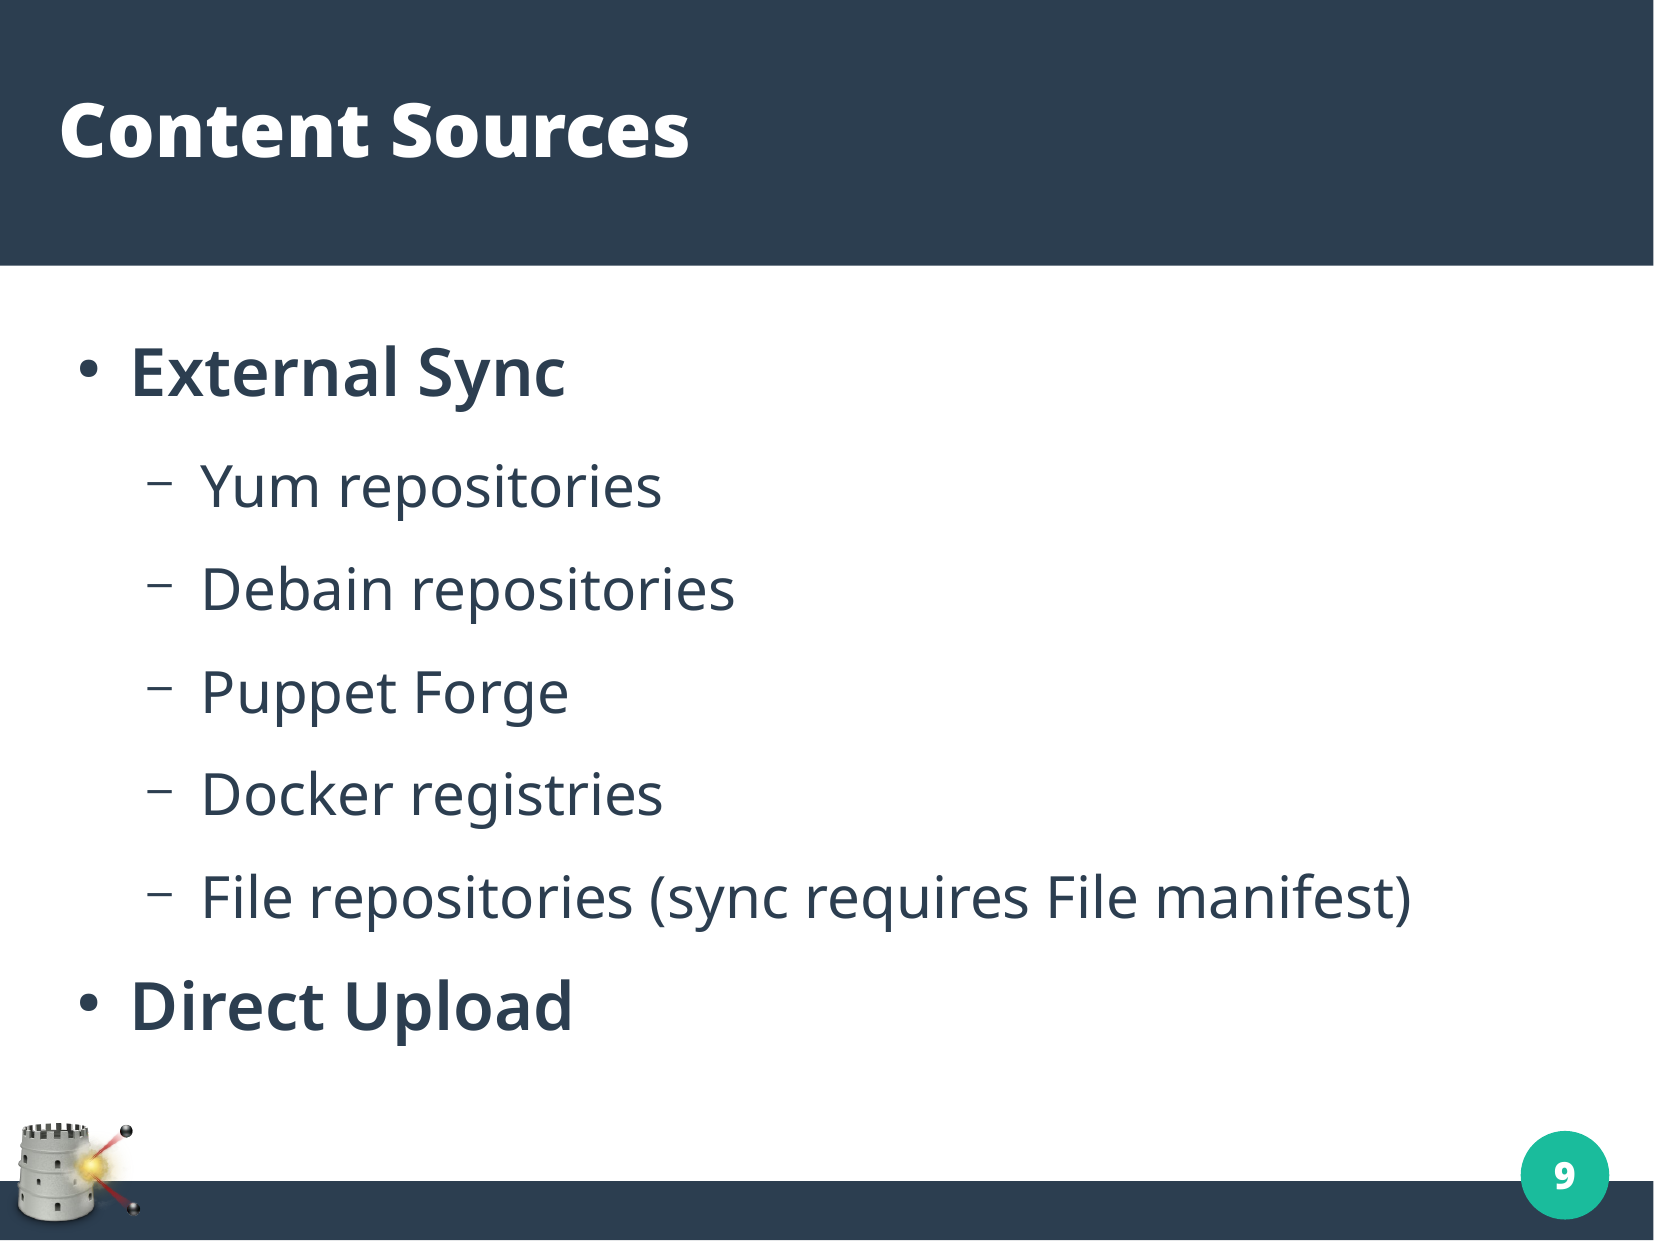

# Content Sources
External Sync
Yum repositories
Debain repositories
Puppet Forge
Docker registries
File repositories (sync requires File manifest)
Direct Upload
9